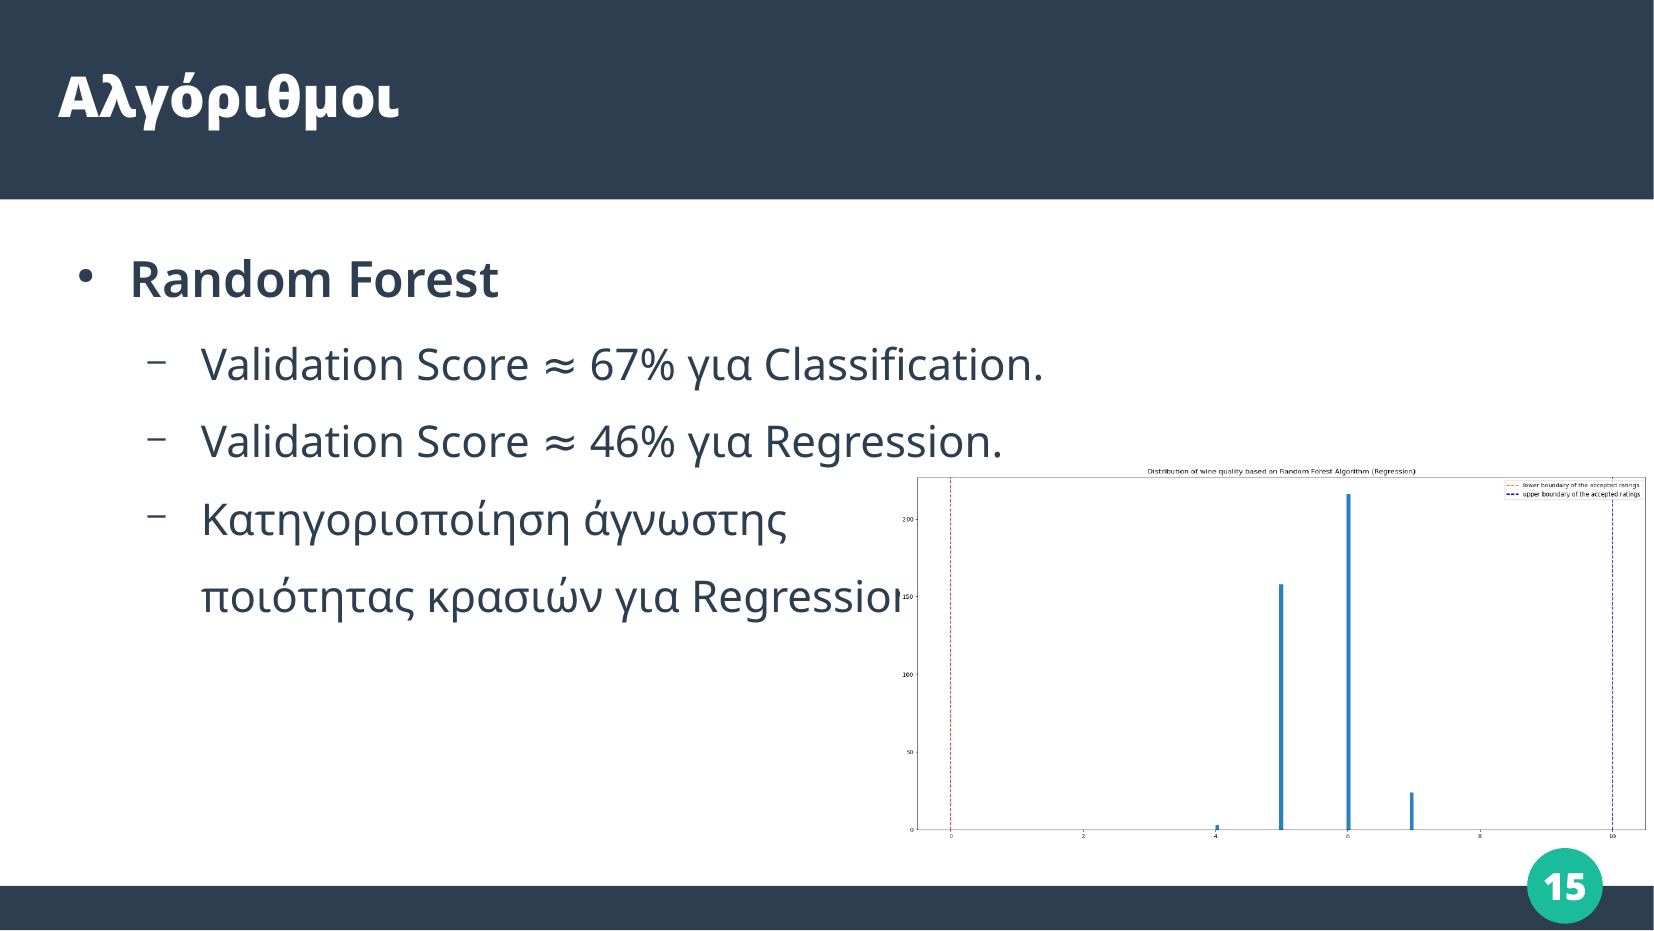

# Αλγόριθμοι
Random Forest
Validation Score ≈ 67% για Classification.
Validation Score ≈ 46% για Regression.
Κατηγοριοποίηση άγνωστης
ποιότητας κρασιών για Regression.